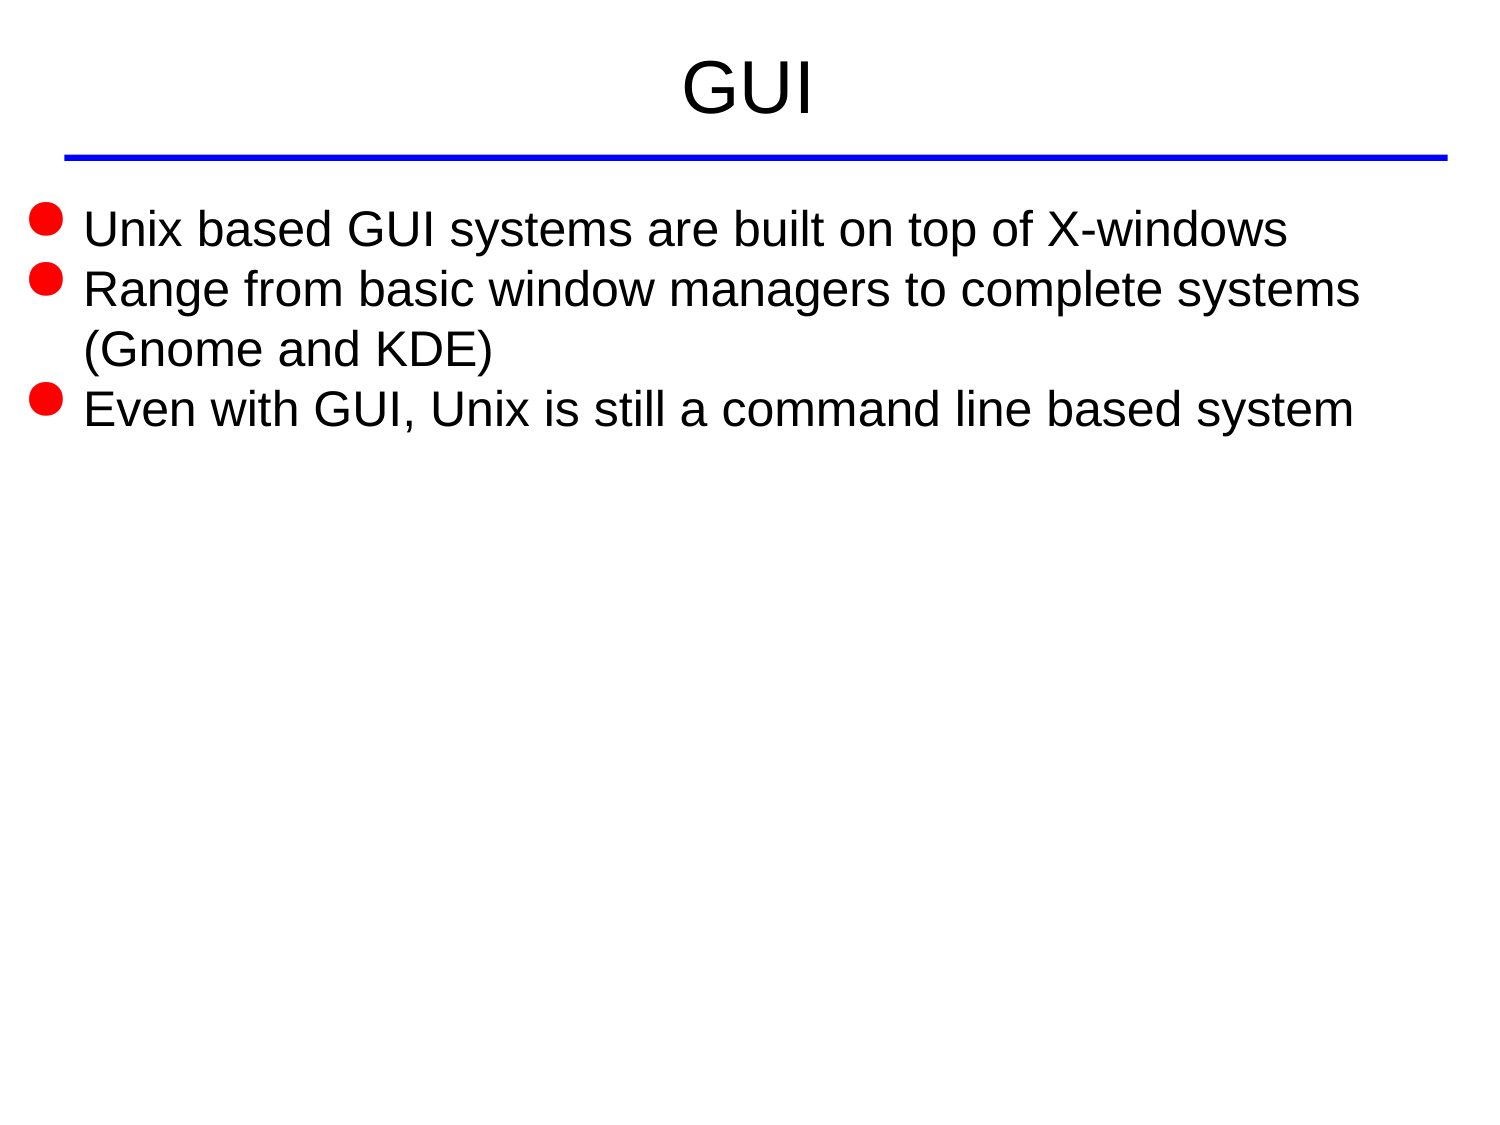

# GUI
Unix based GUI systems are built on top of X-windows
Range from basic window managers to complete systems (Gnome and KDE)
Even with GUI, Unix is still a command line based system